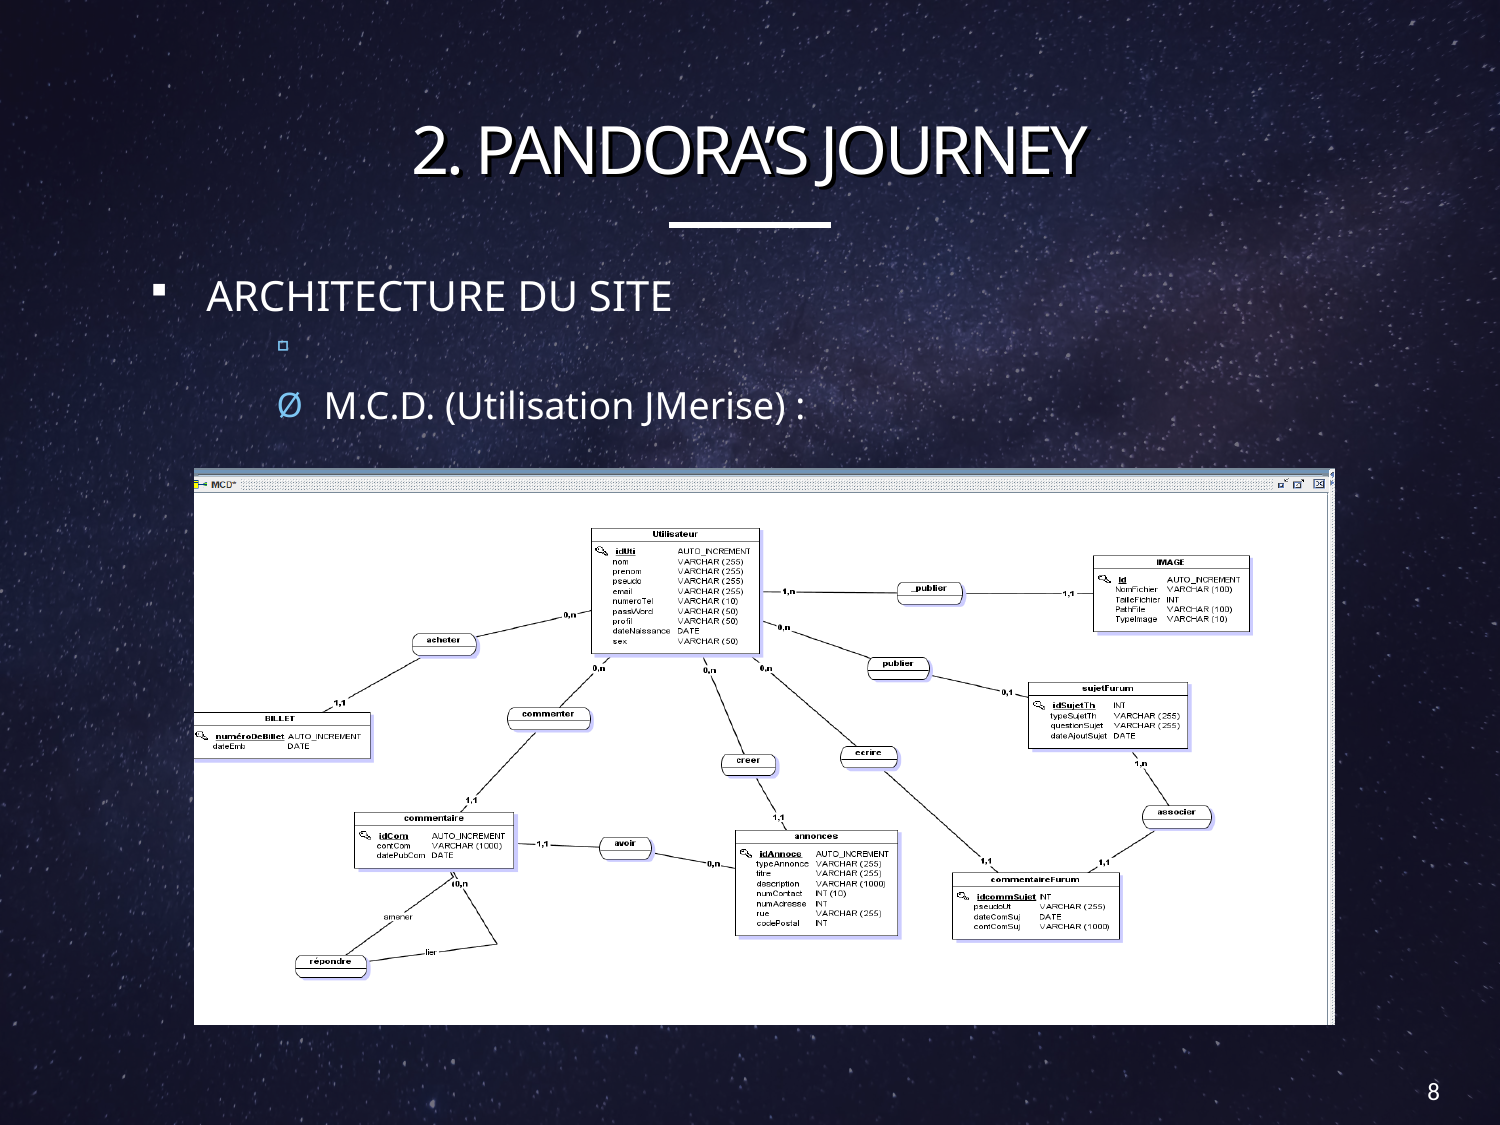

# 2. PANDORA’S JOURNEY
ARCHITECTURE DU SITE
M.C.D. (Utilisation JMerise) :